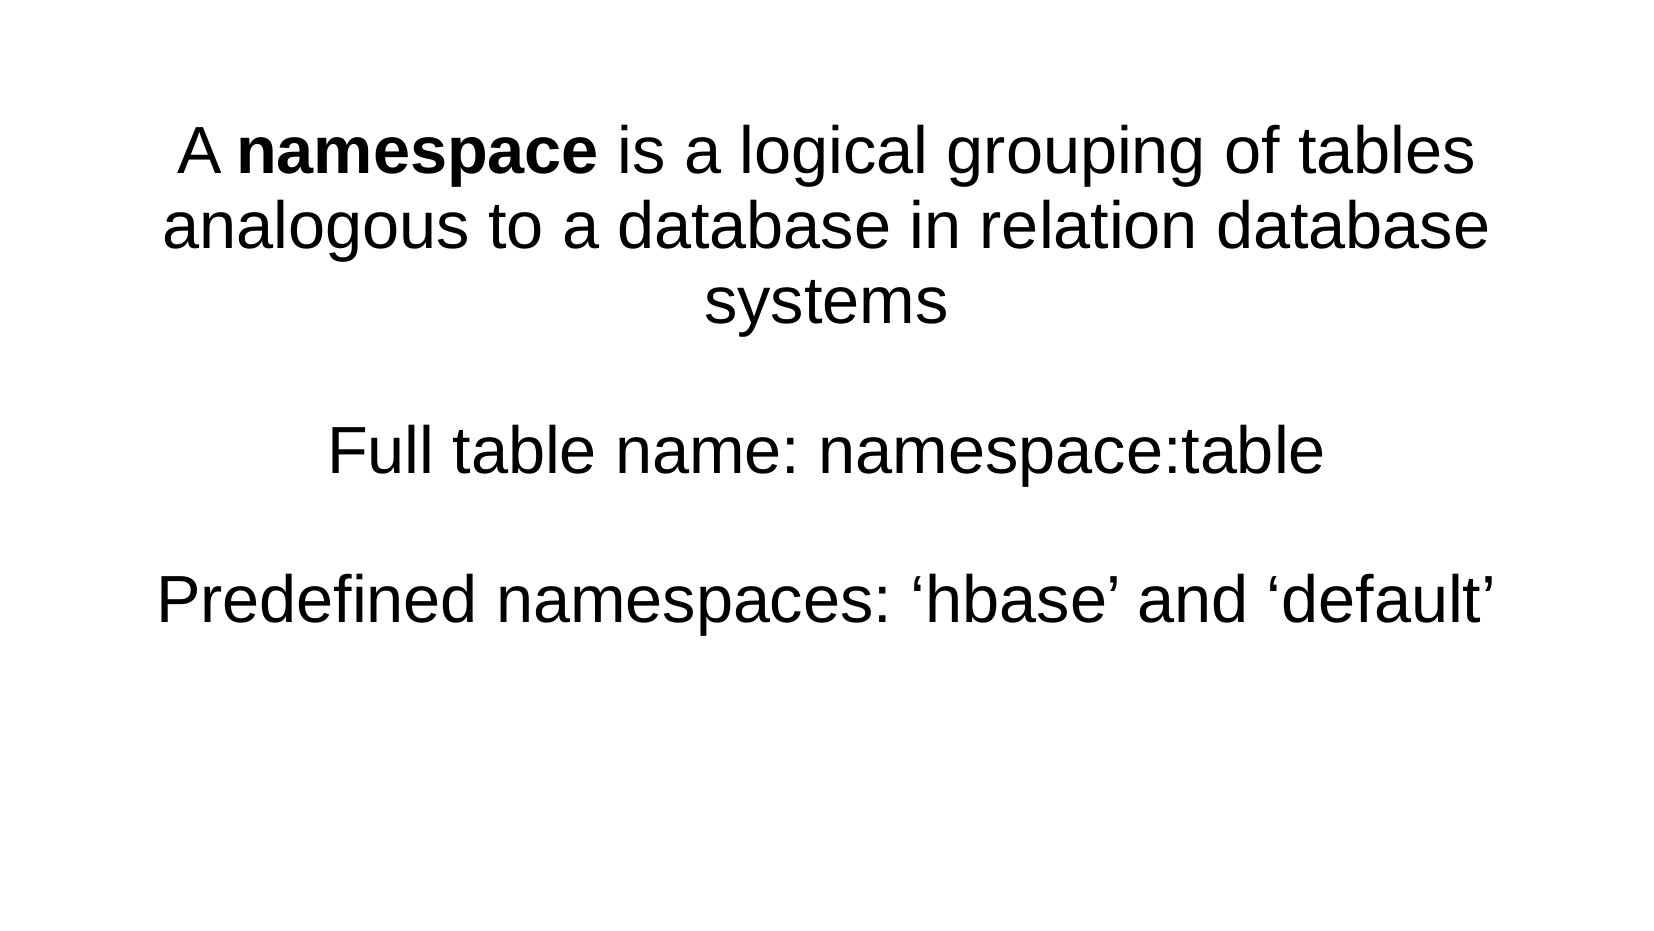

# A namespace is a logical grouping of tables analogous to a database in relation database systems
Full table name: namespace:table
Predefined namespaces: ‘hbase’ and ‘default’